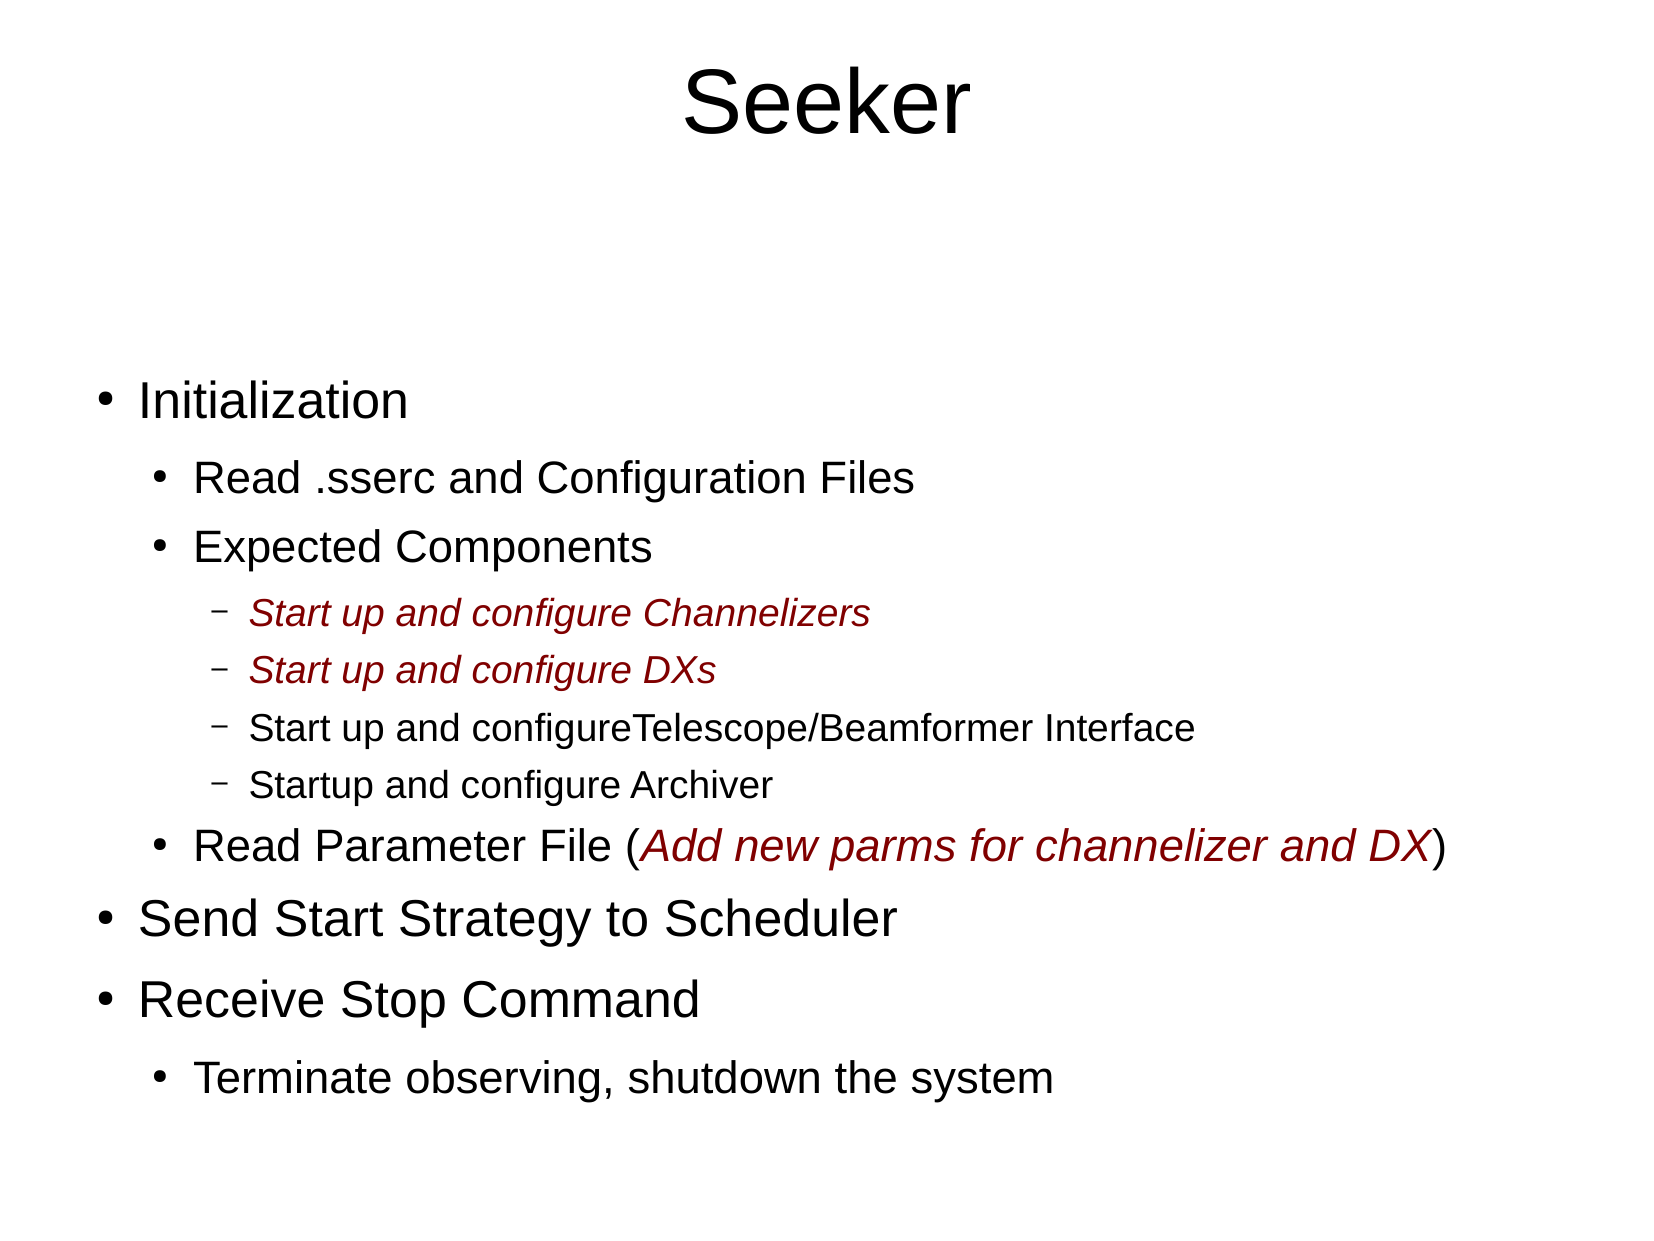

# Seeker
Initialization
Read .sserc and Configuration Files
Expected Components
Start up and configure Channelizers
Start up and configure DXs
Start up and configureTelescope/Beamformer Interface
Startup and configure Archiver
Read Parameter File (Add new parms for channelizer and DX)
Send Start Strategy to Scheduler
Receive Stop Command
Terminate observing, shutdown the system